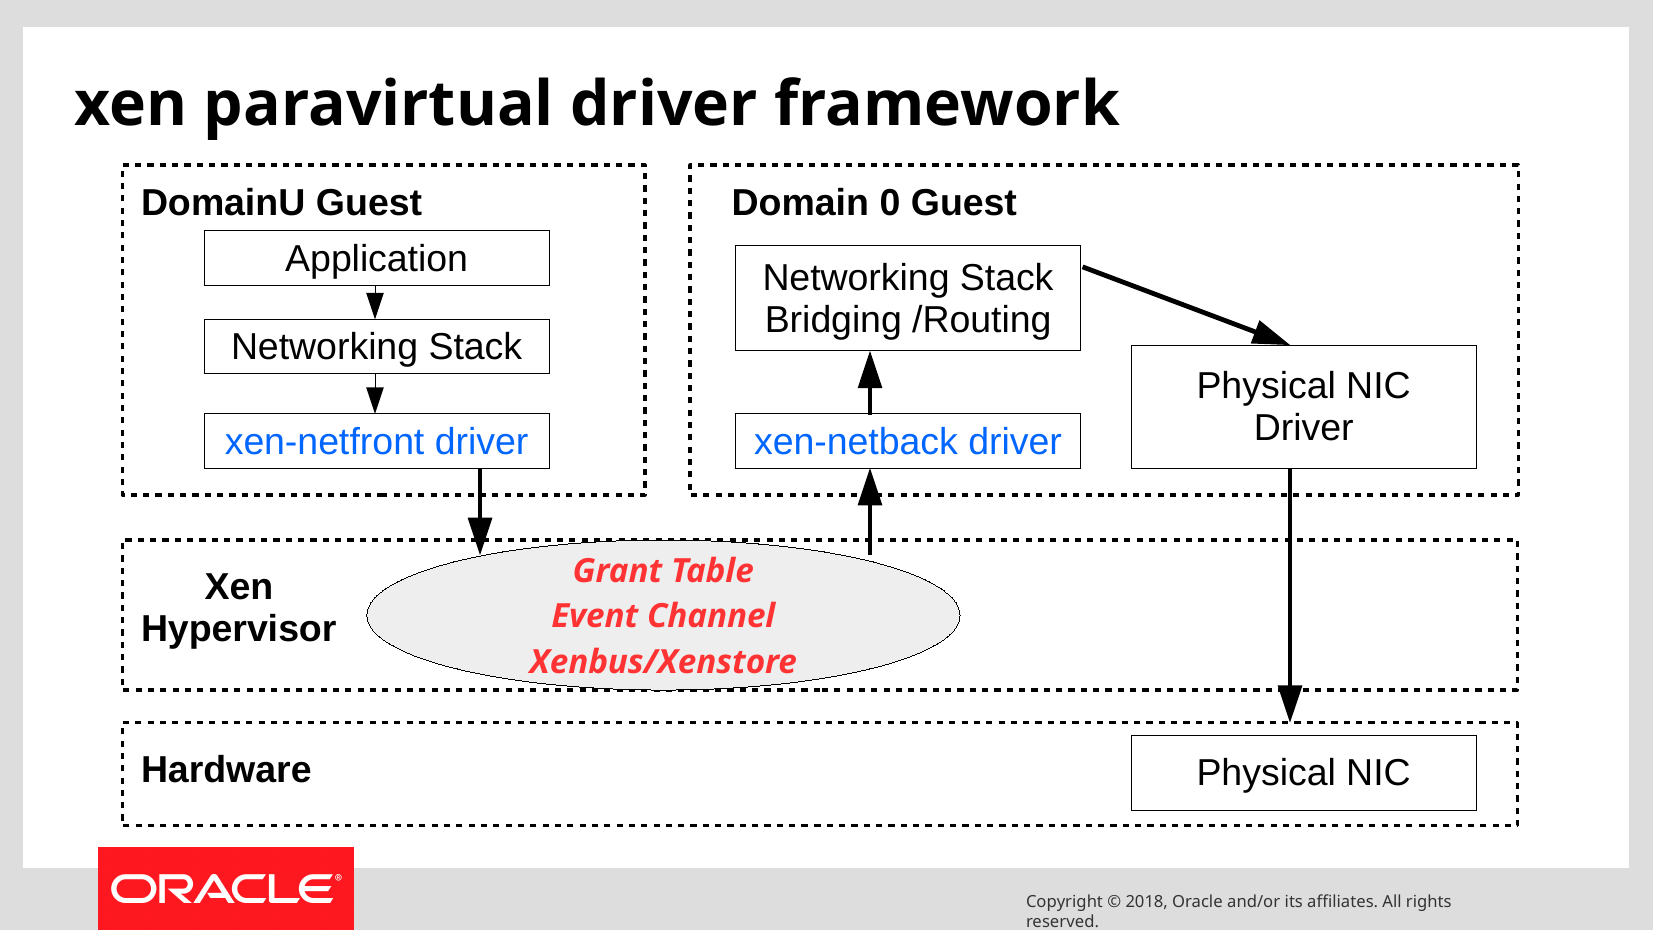

xen paravirtual driver framework
DomainU Guest
Domain 0 Guest
Application
Networking Stack
Bridging /Routing
Networking Stack
Physical NIC Driver
xen-netfront driver
xen-netback driver
Grant Table
Event Channel
Xenbus/Xenstore
Xen
Hypervisor
Physical NIC
Hardware
Copyright © 2018, Oracle and/or its affiliates. All rights reserved.